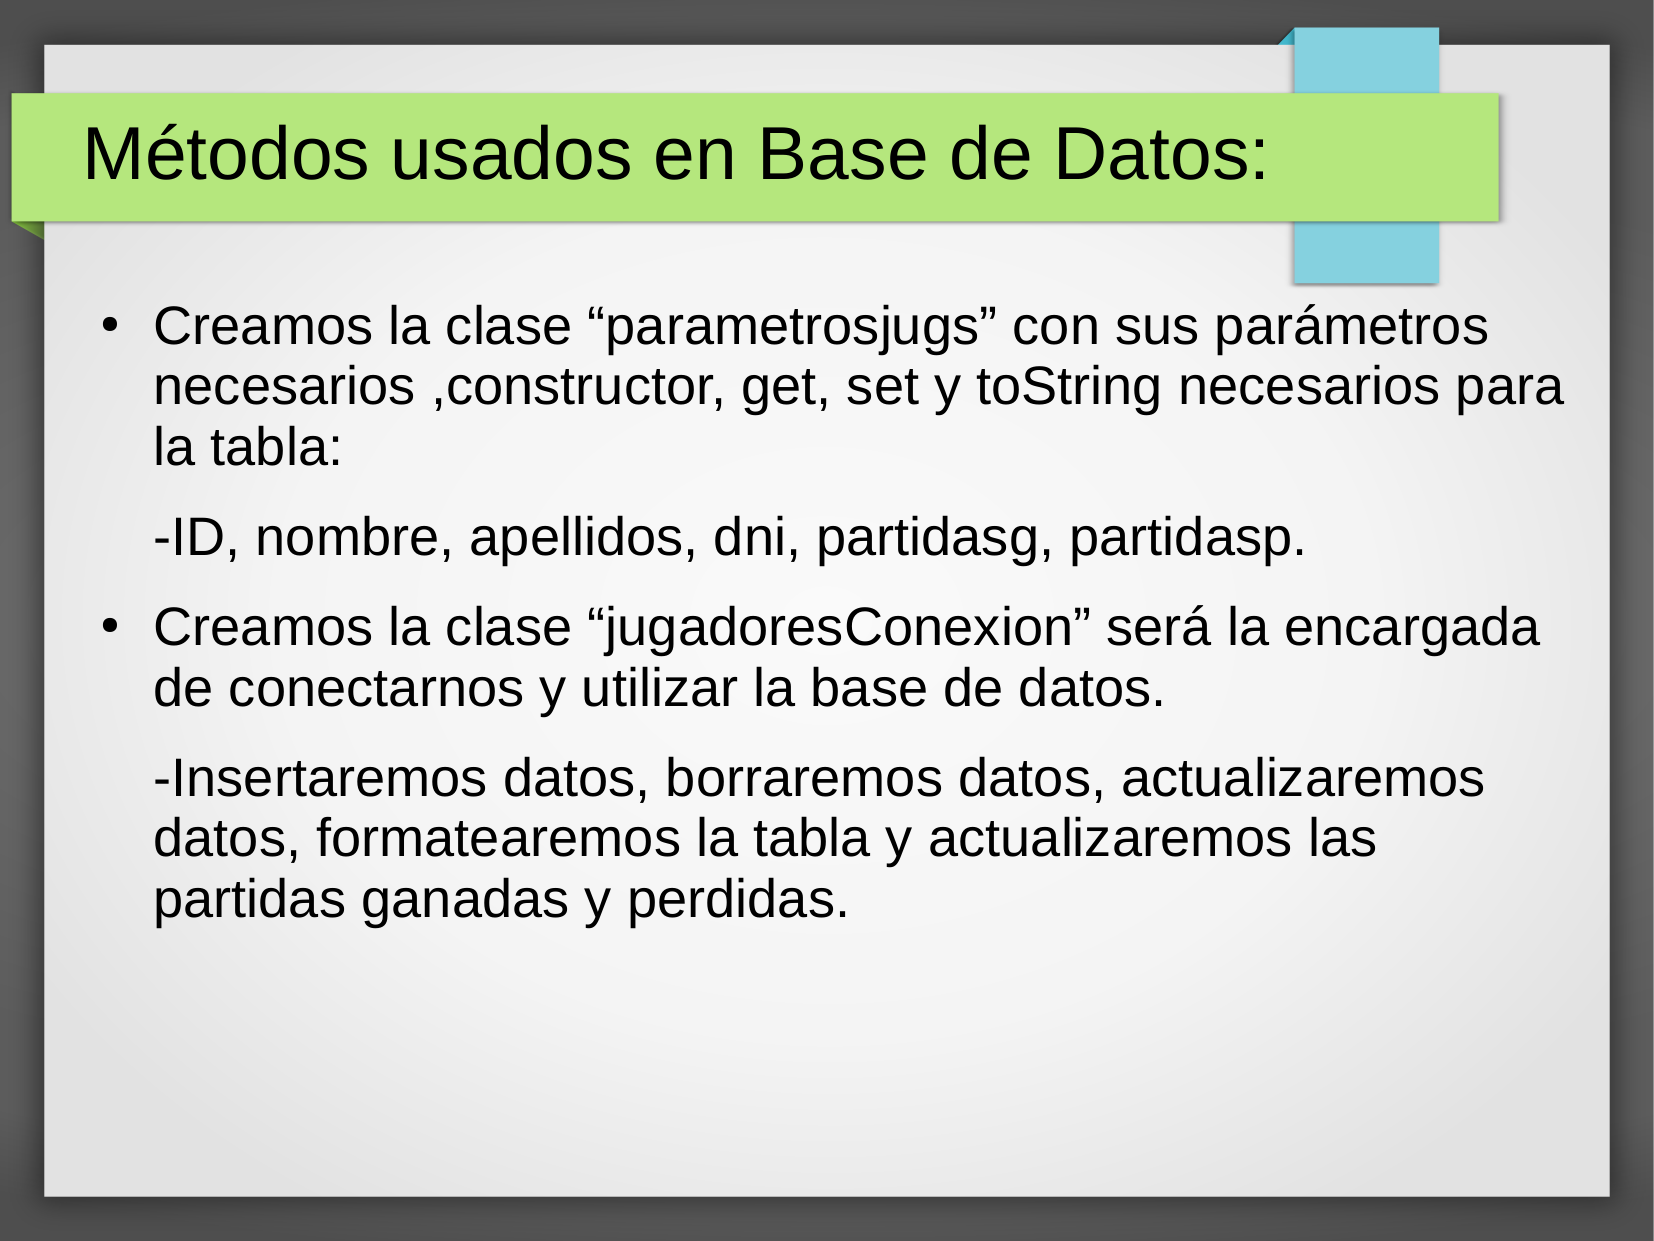

# Métodos usados en Base de Datos:
Creamos la clase “parametrosjugs” con sus parámetros necesarios ,constructor, get, set y toString necesarios para la tabla:
-ID, nombre, apellidos, dni, partidasg, partidasp.
Creamos la clase “jugadoresConexion” será la encargada de conectarnos y utilizar la base de datos.
-Insertaremos datos, borraremos datos, actualizaremos datos, formatearemos la tabla y actualizaremos las partidas ganadas y perdidas.